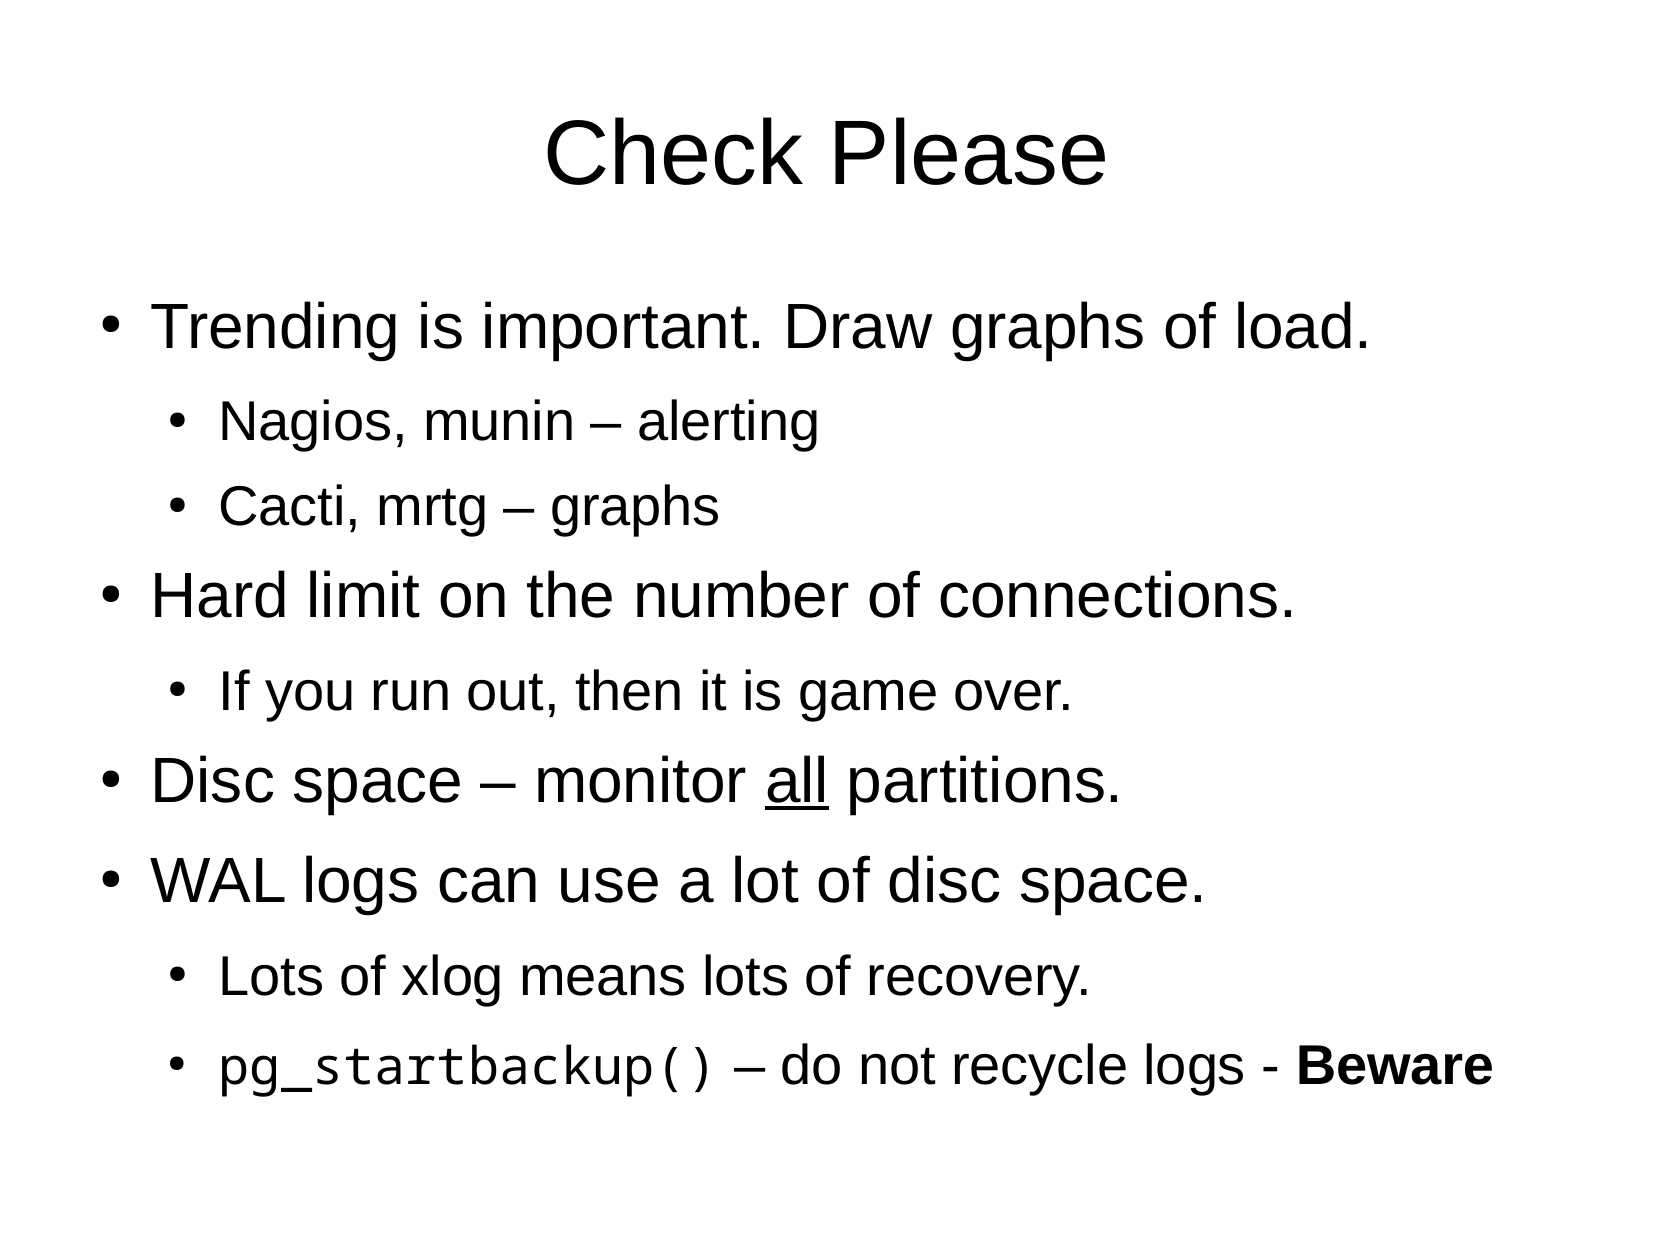

# Check Please
Trending is important. Draw graphs of load.
Nagios, munin – alerting
Cacti, mrtg – graphs
Hard limit on the number of connections.
If you run out, then it is game over.
Disc space – monitor all partitions.
WAL logs can use a lot of disc space.
Lots of xlog means lots of recovery.
pg_startbackup() – do not recycle logs - Beware